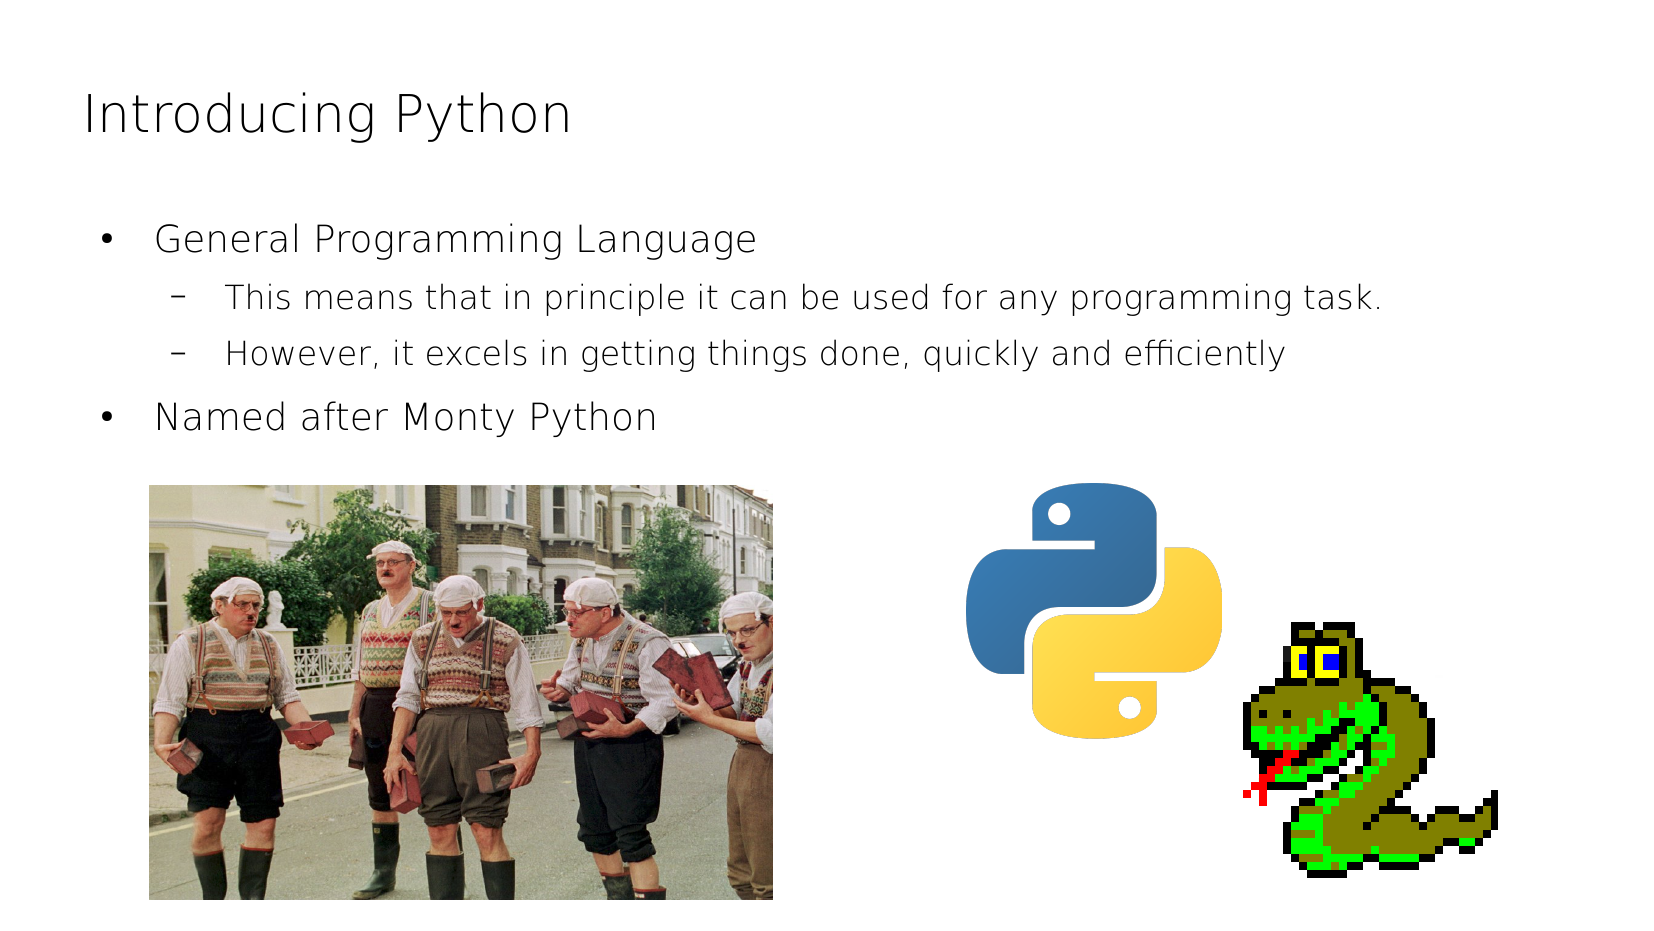

# Introducing Python
General Programming Language
This means that in principle it can be used for any programming task.
However, it excels in getting things done, quickly and efficiently
Named after Monty Python